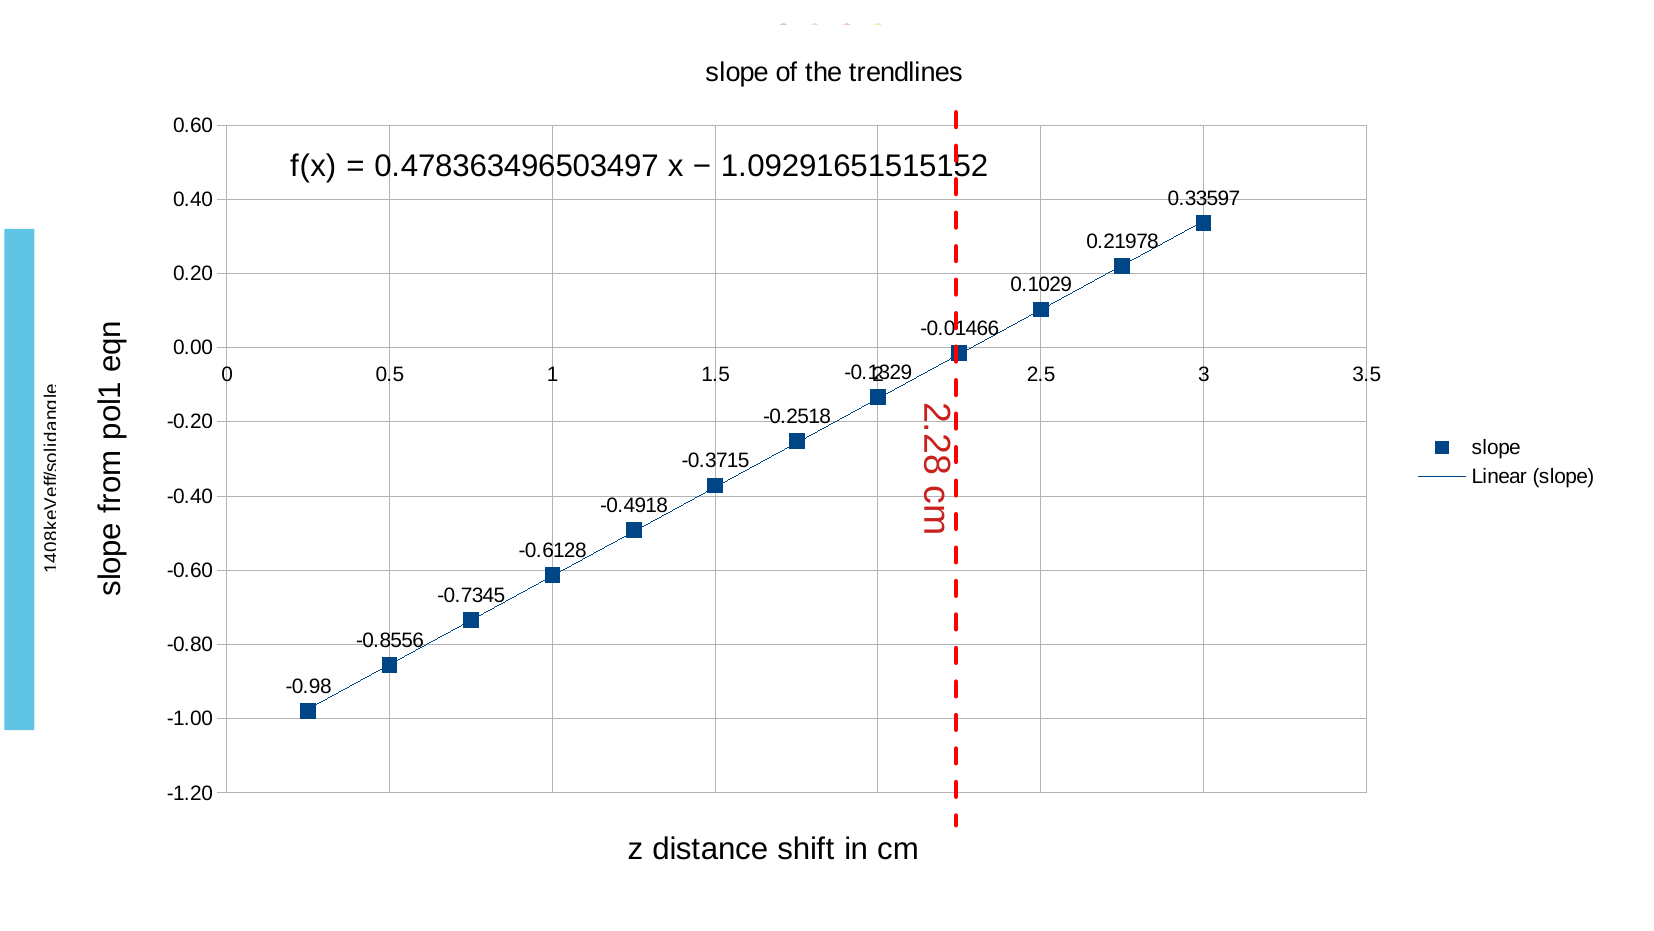

### Chart: slope of the trendlines
| Category | slope |
|---|---|2.28 cm
### Chart: 0.25 cm interval Z movement
| Category | Z0.25 | Z0.5 | Z0.75 | Z1 | Z1.25 | Z1.5 | Z1.75 | Z2 | Z2.25 | Z2.5 | Z2.75 | Z3 |
9